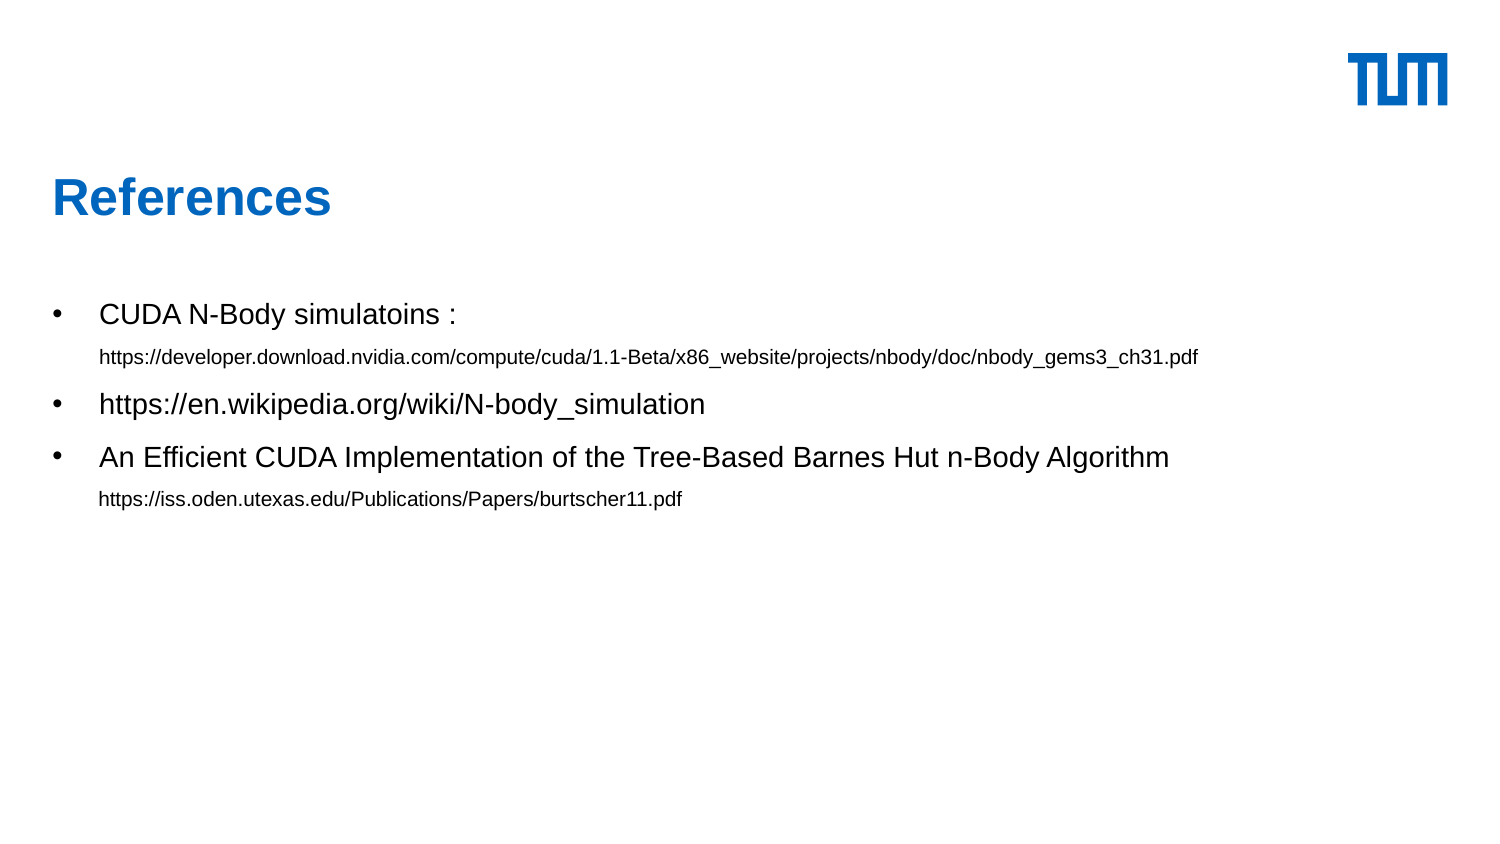

# References
CUDA N-Body simulatoins : https://developer.download.nvidia.com/compute/cuda/1.1-Beta/x86_website/projects/nbody/doc/nbody_gems3_ch31.pdf
https://en.wikipedia.org/wiki/N-body_simulation
An Efficient CUDA Implementation of the Tree-Based Barnes Hut n-Body Algorithm
 https://iss.oden.utexas.edu/Publications/Papers/burtscher11.pdf